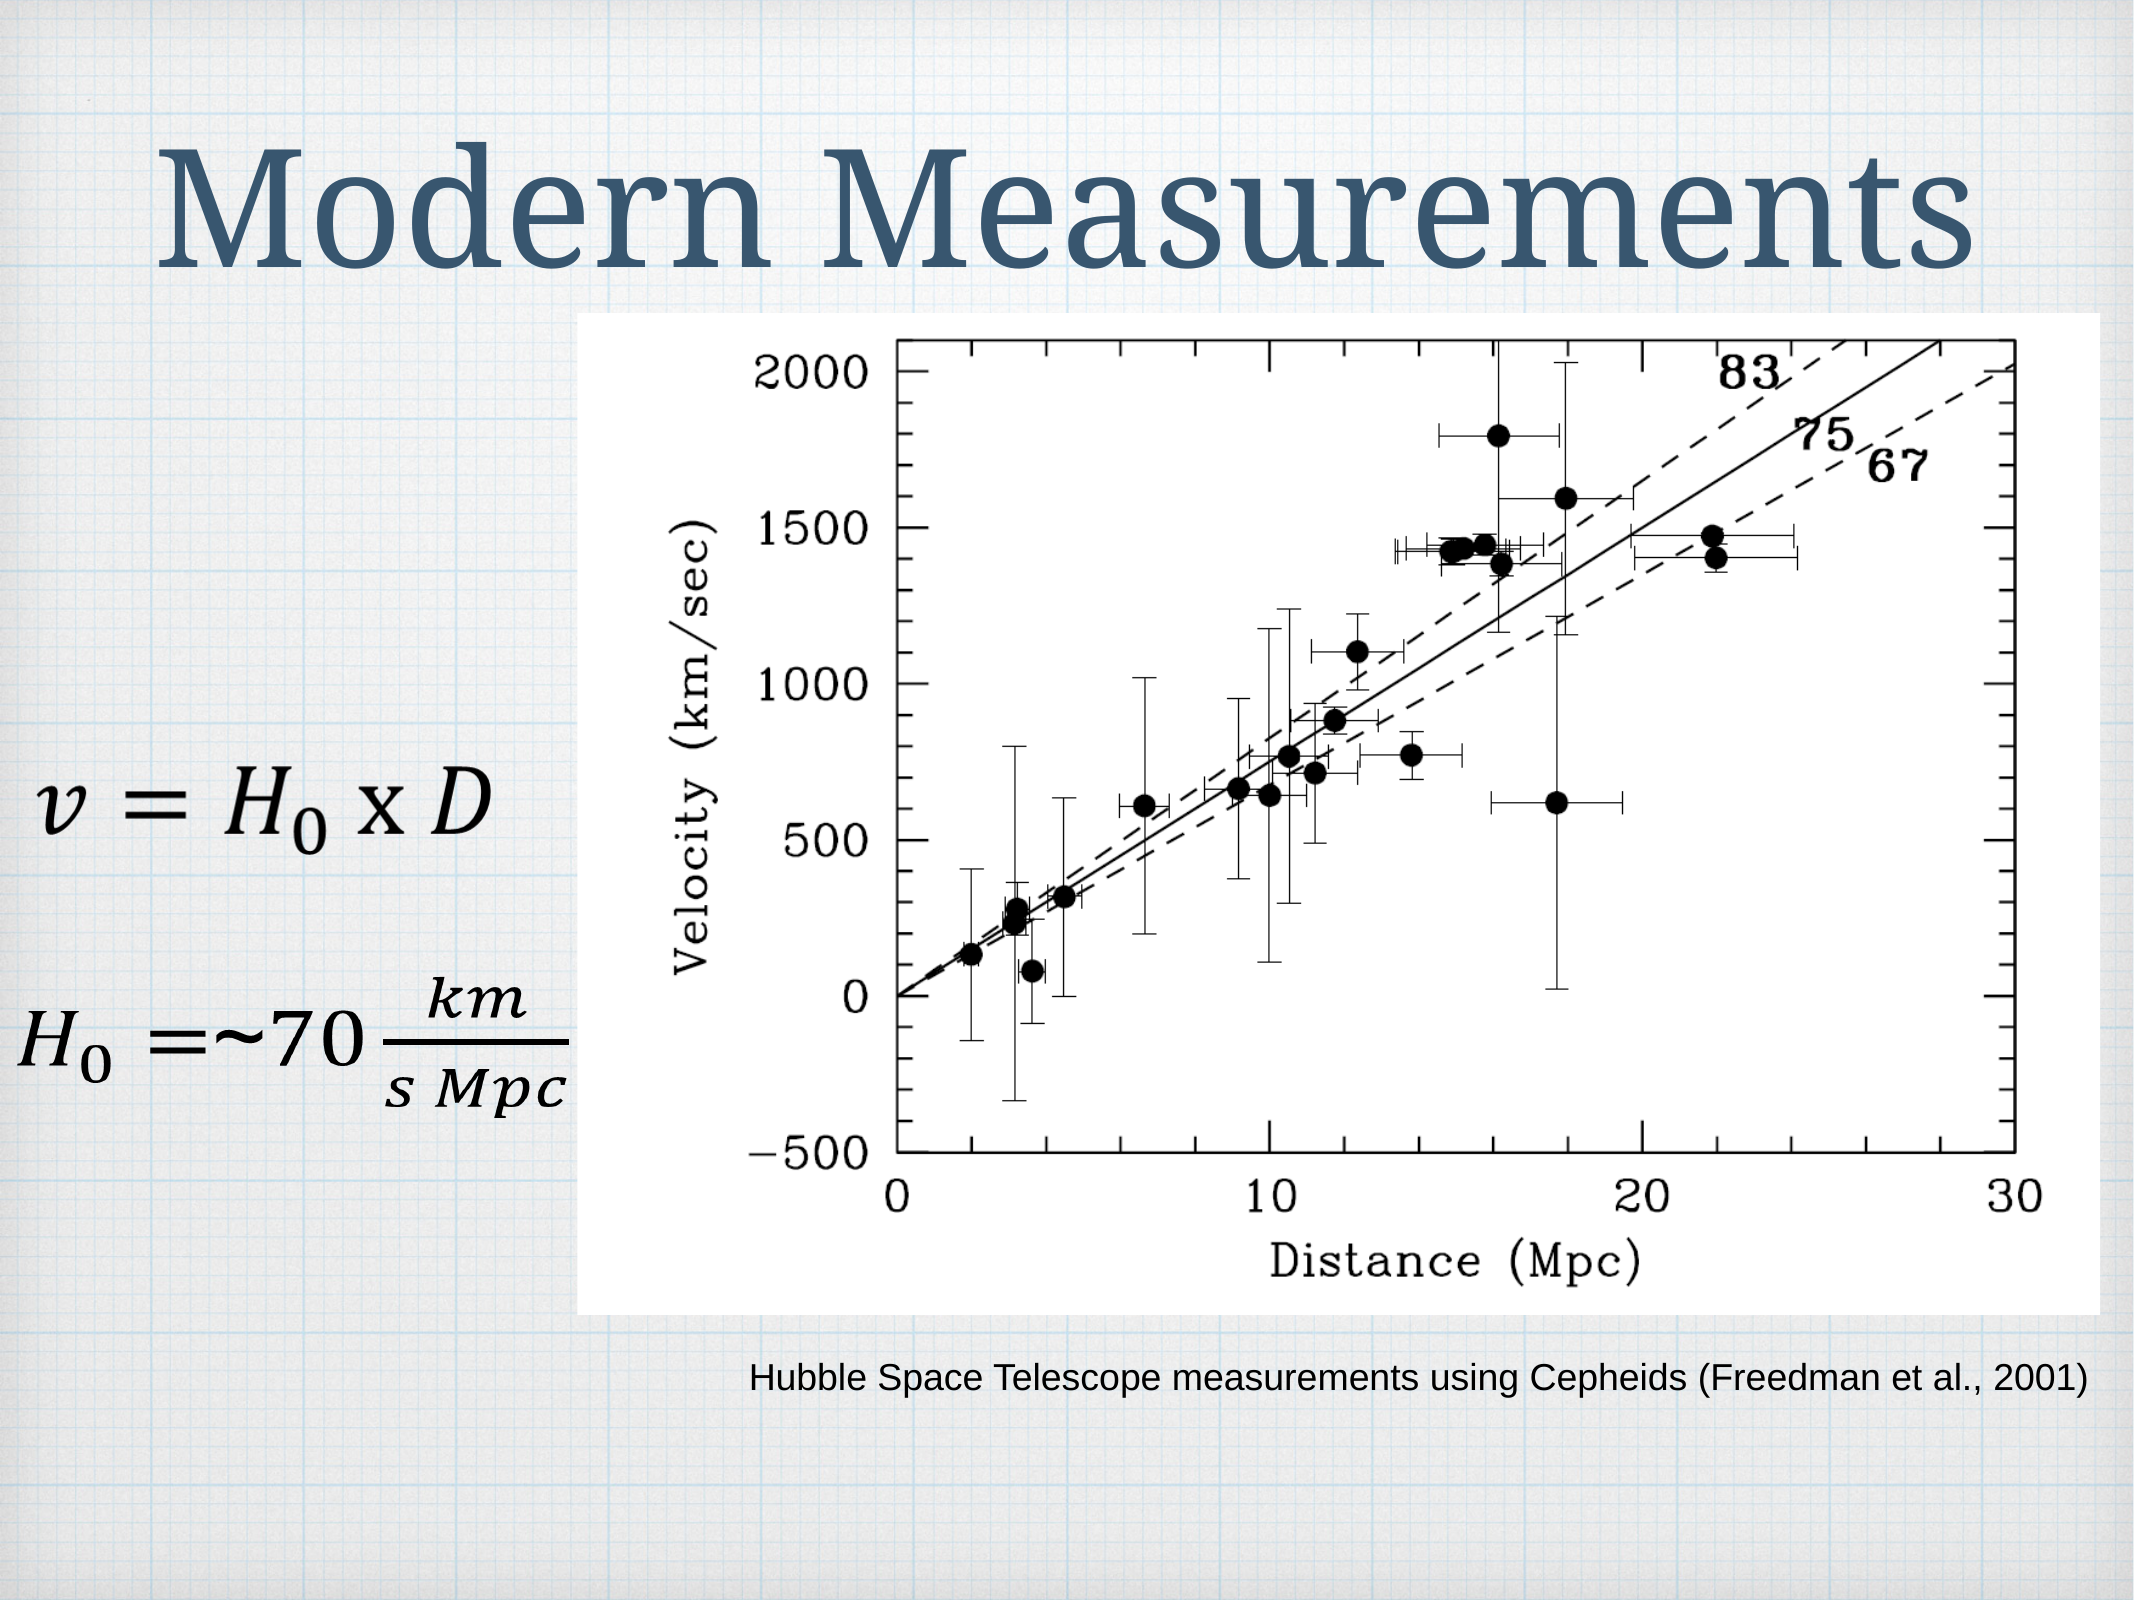

Modern Measurements
Hubble Space Telescope measurements using Cepheids (Freedman et al., 2001)